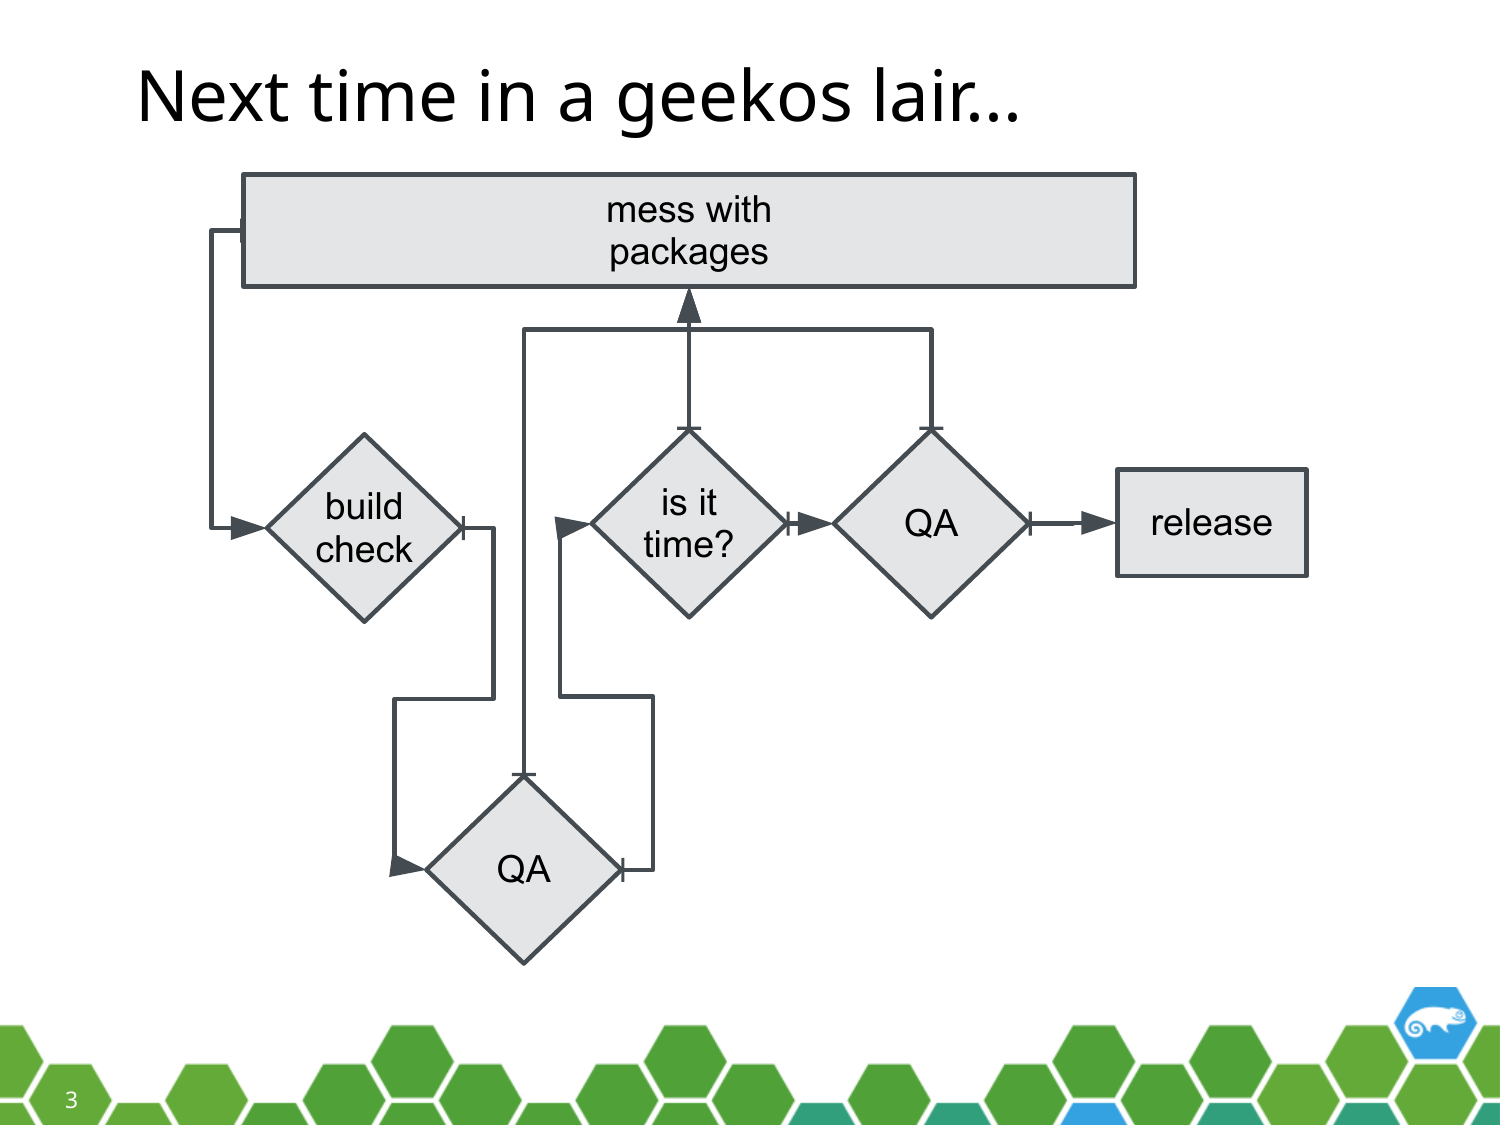

# Next time in a geekos lair...
mess with
packages
is it
time?
QA
build
check
release
QA